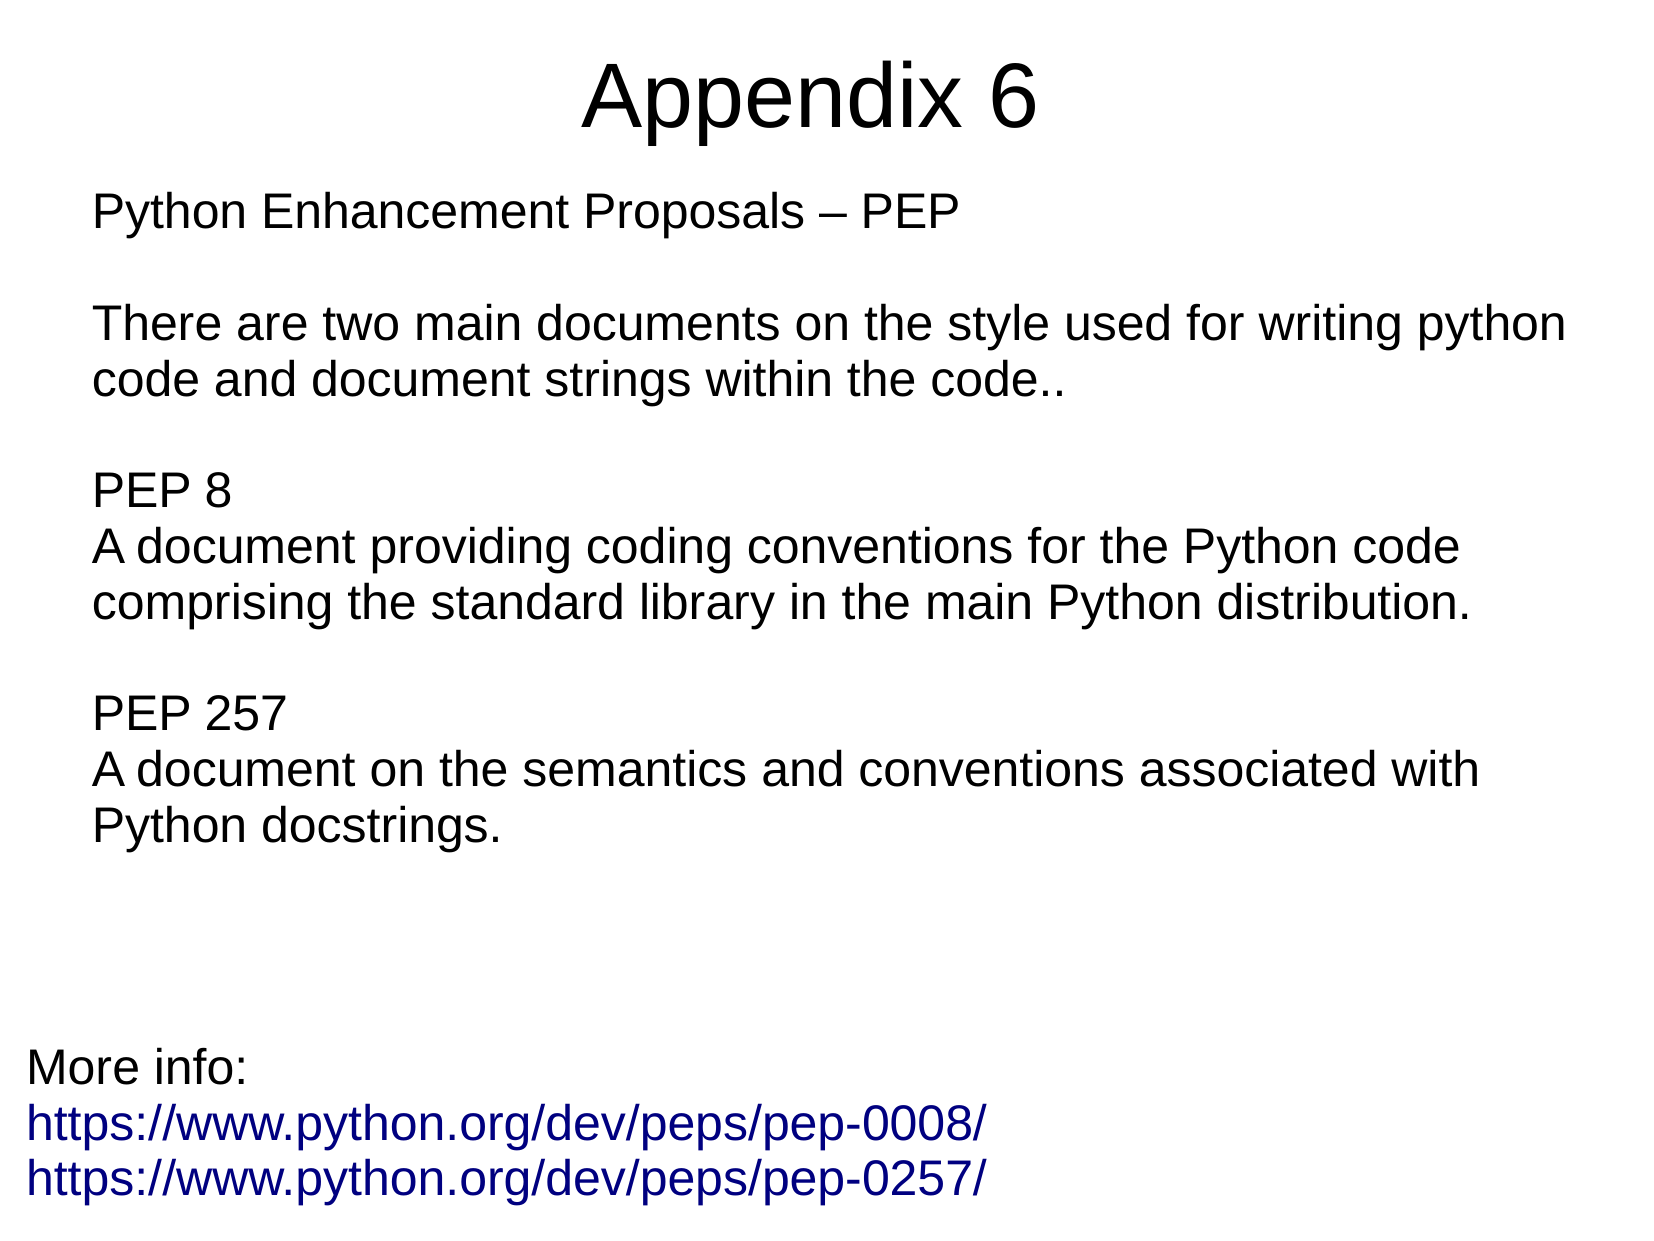

# Appendix 6
Python Enhancement Proposals – PEP
There are two main documents on the style used for writing python code and document strings within the code..
PEP 8
A document providing coding conventions for the Python code comprising the standard library in the main Python distribution.
PEP 257
A document on the semantics and conventions associated with Python docstrings.
More info:
https://www.python.org/dev/peps/pep-0008/
https://www.python.org/dev/peps/pep-0257/